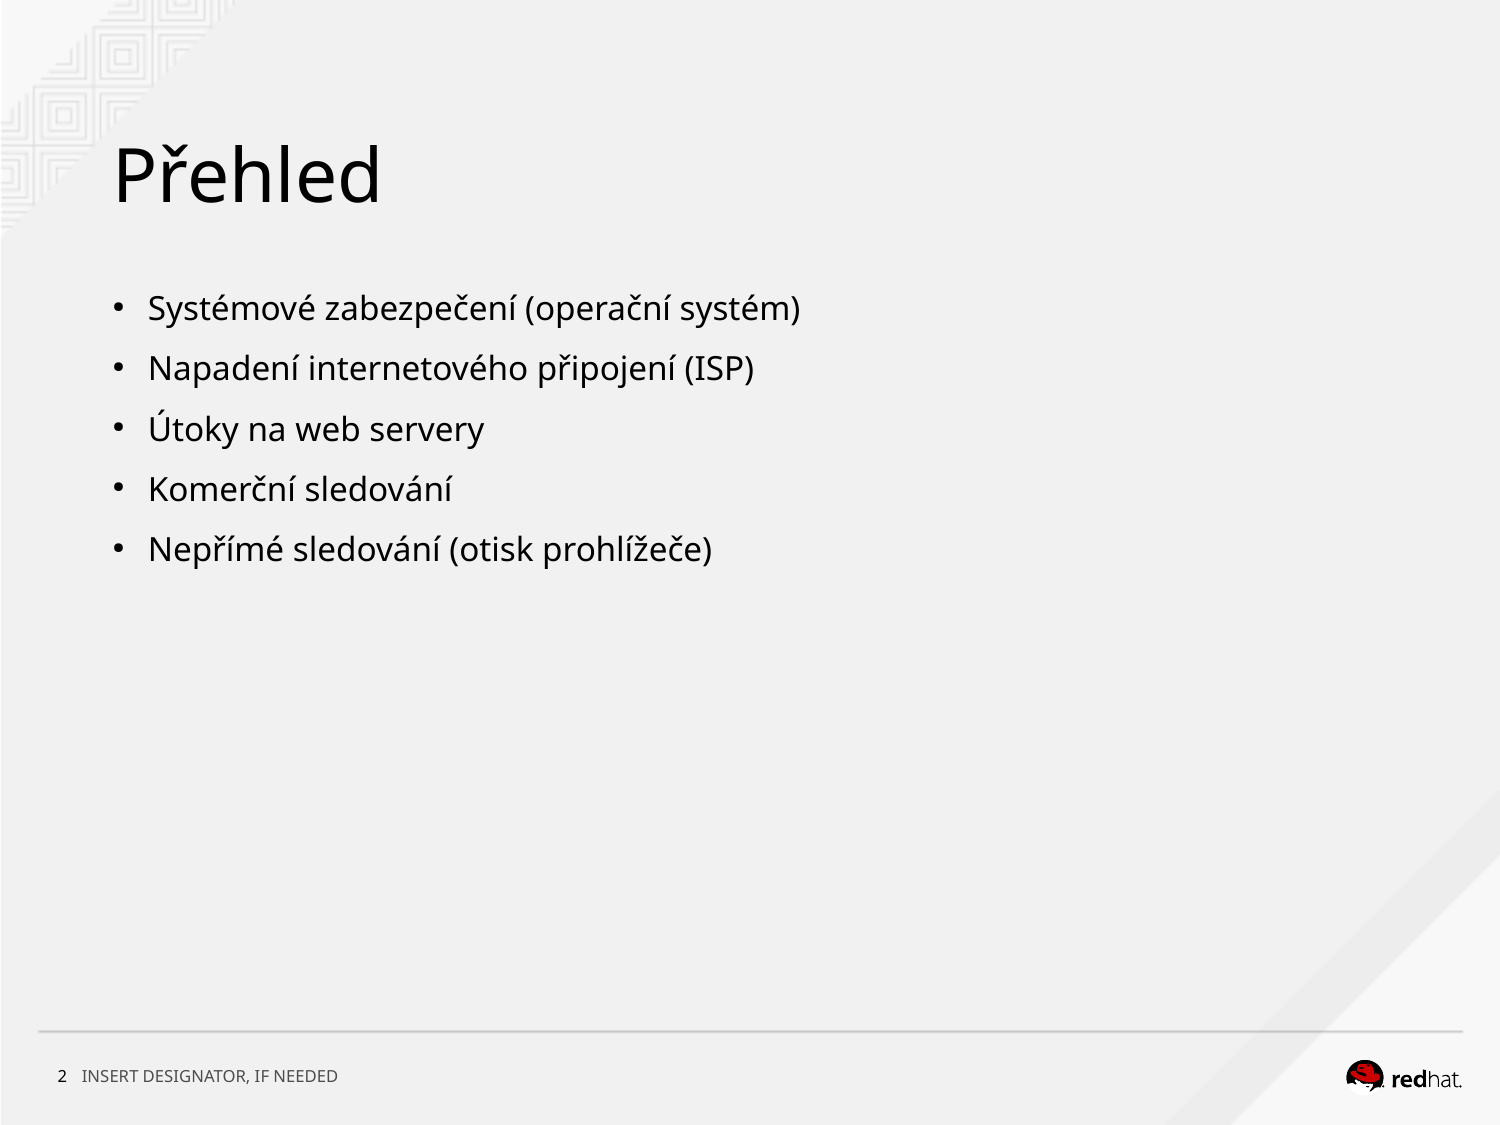

# Přehled
Systémové zabezpečení (operační systém)
Napadení internetového připojení (ISP)
Útoky na web servery
Komerční sledování
Nepřímé sledování (otisk prohlížeče)
2
INSERT DESIGNATOR, IF NEEDED